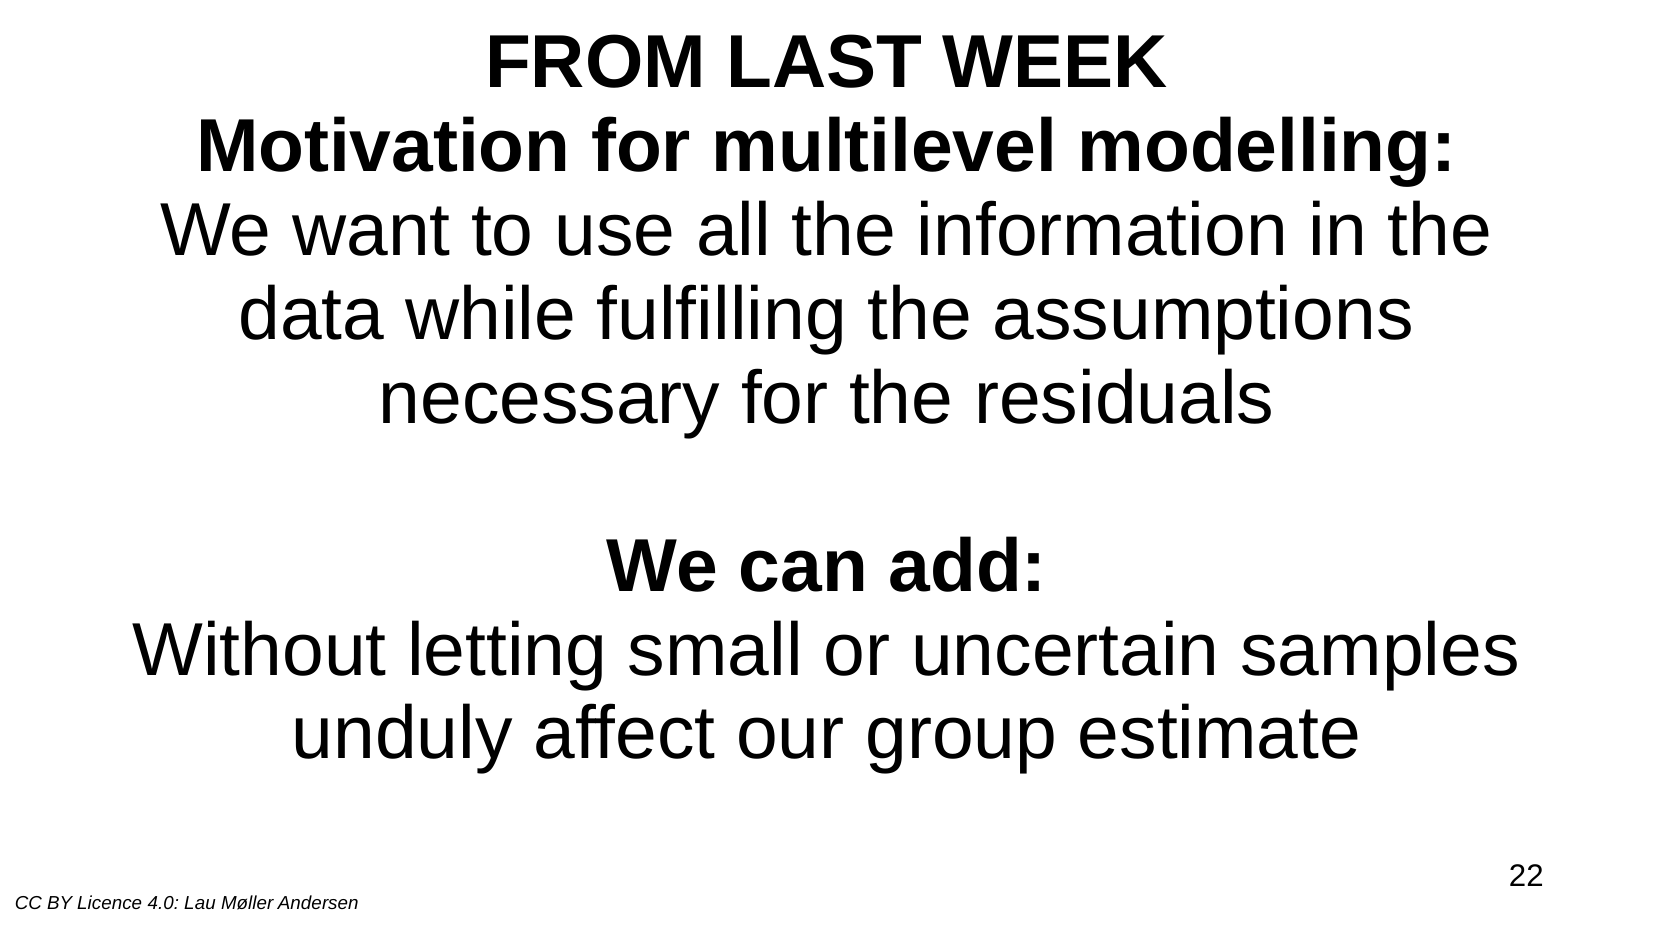

# FROM LAST WEEK
Motivation for multilevel modelling:
We want to use all the information in the data while fulfilling the assumptions necessary for the residuals
We can add:
Without letting small or uncertain samples unduly affect our group estimate
CC BY Licence 4.0: Lau Møller Andersen